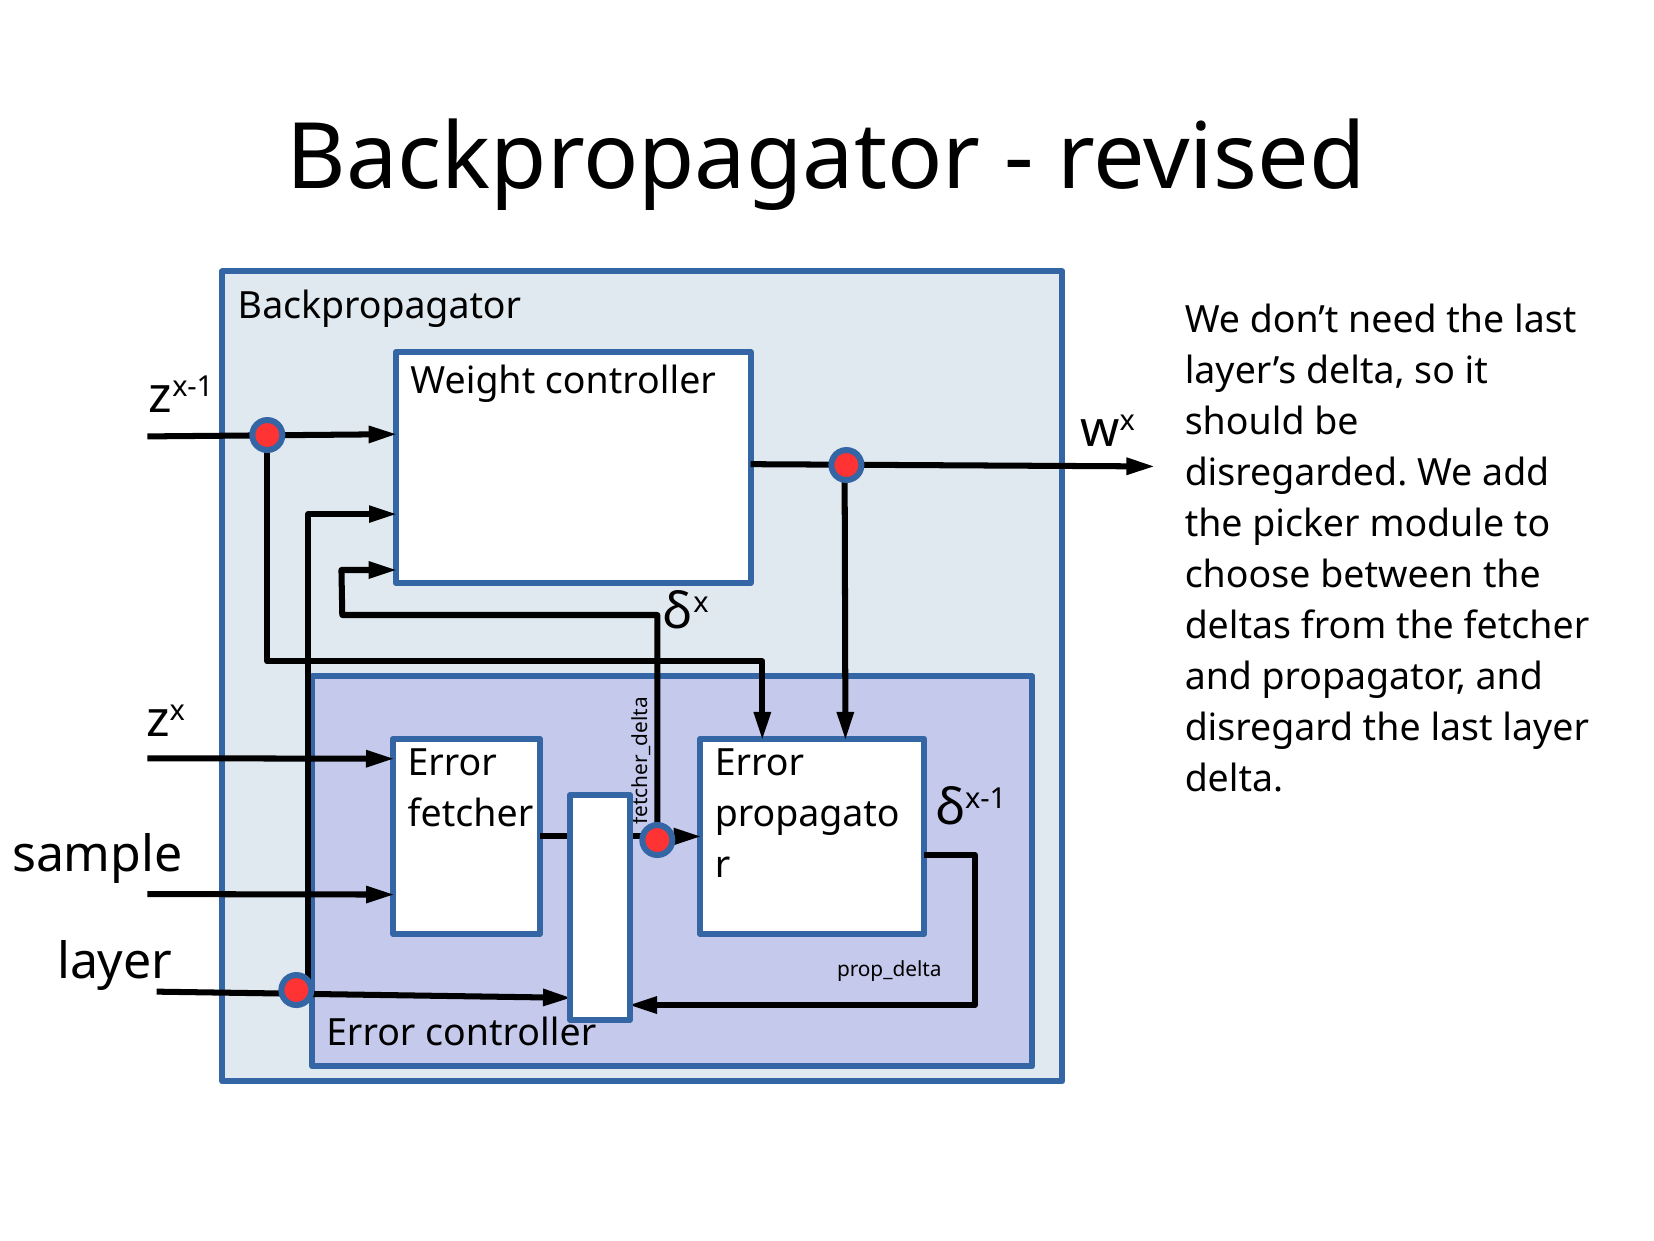

# Backpropagator - revised
Backpropagator
We don’t need the last layer’s delta, so it should be disregarded. We add the picker module to choose between the deltas from the fetcher and propagator, and disregard the last layer delta.
Weight controller
zx-1
wx
δx
zx
fetcher_delta
Error
fetcher
Error
propagator
δx-1
sample
layer
prop_delta
Error controller